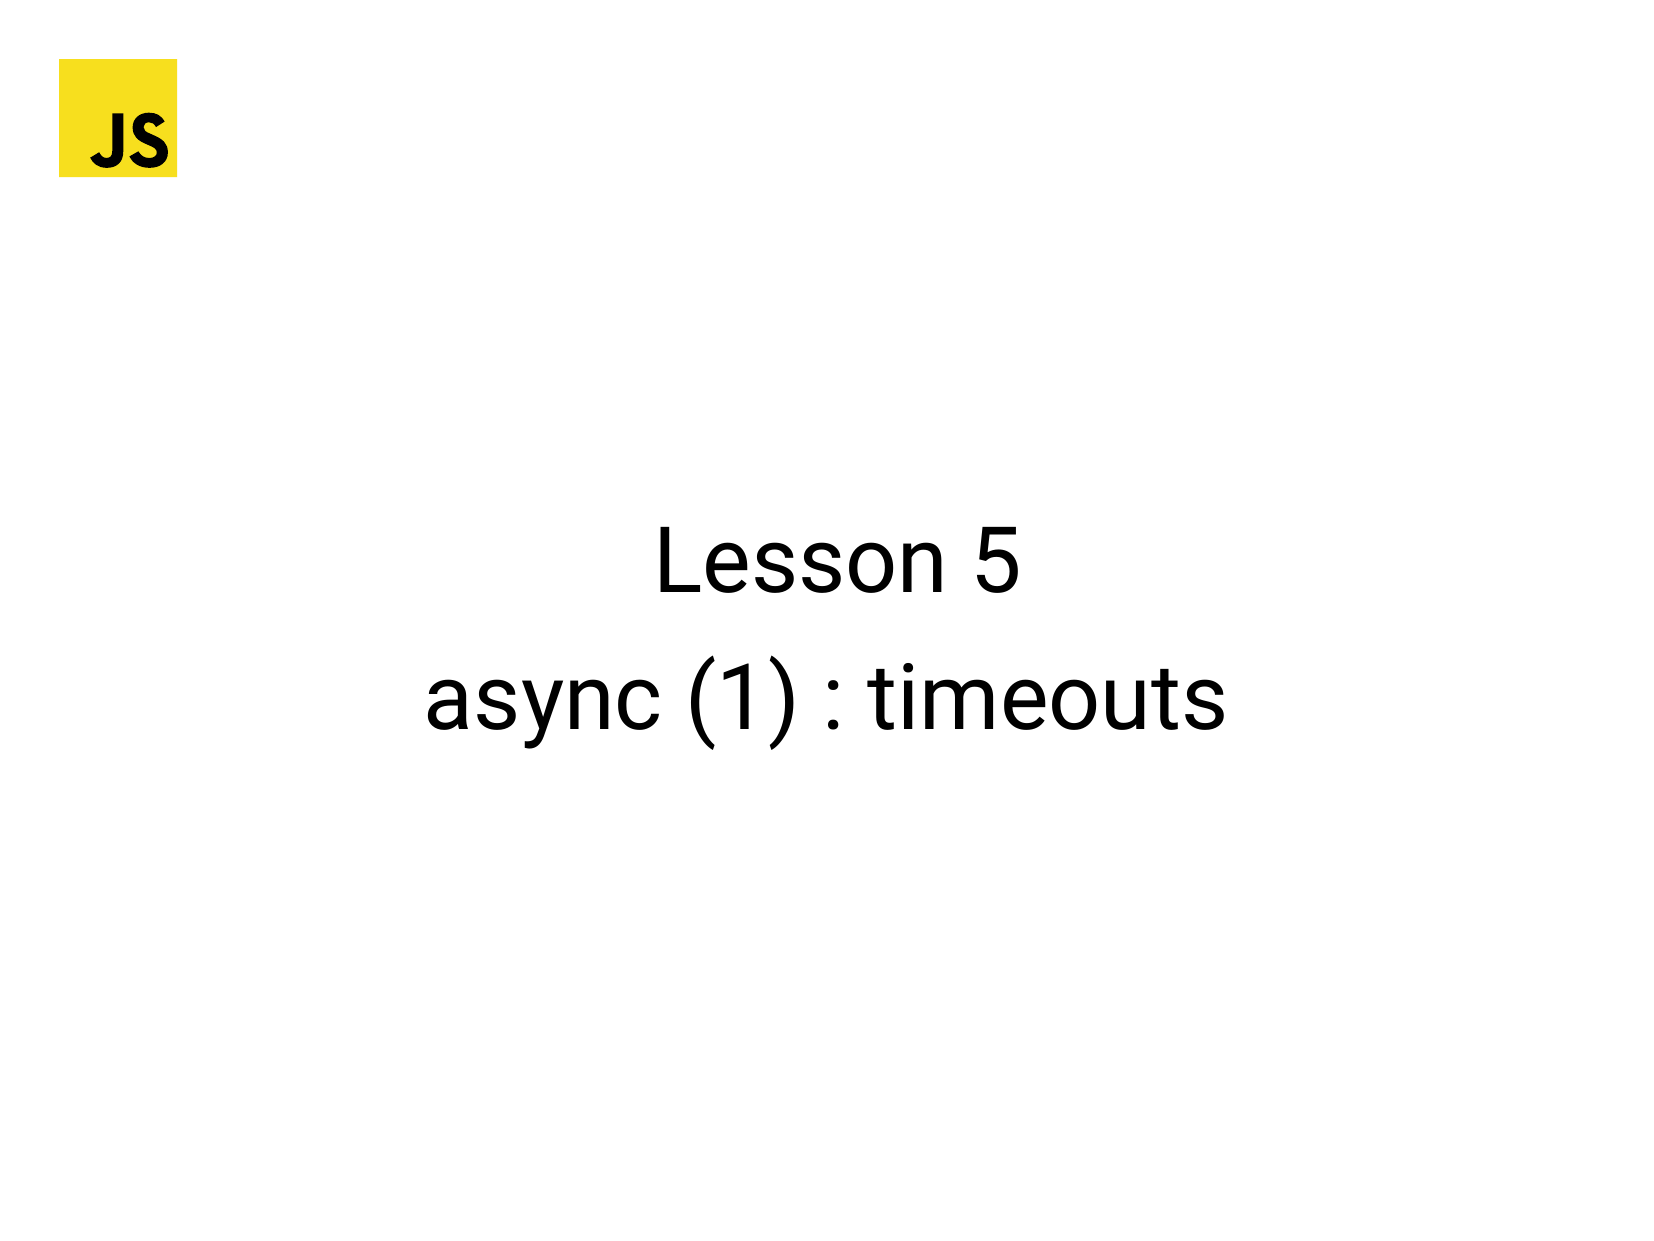

#
 Lesson 5
async (1) : timeouts